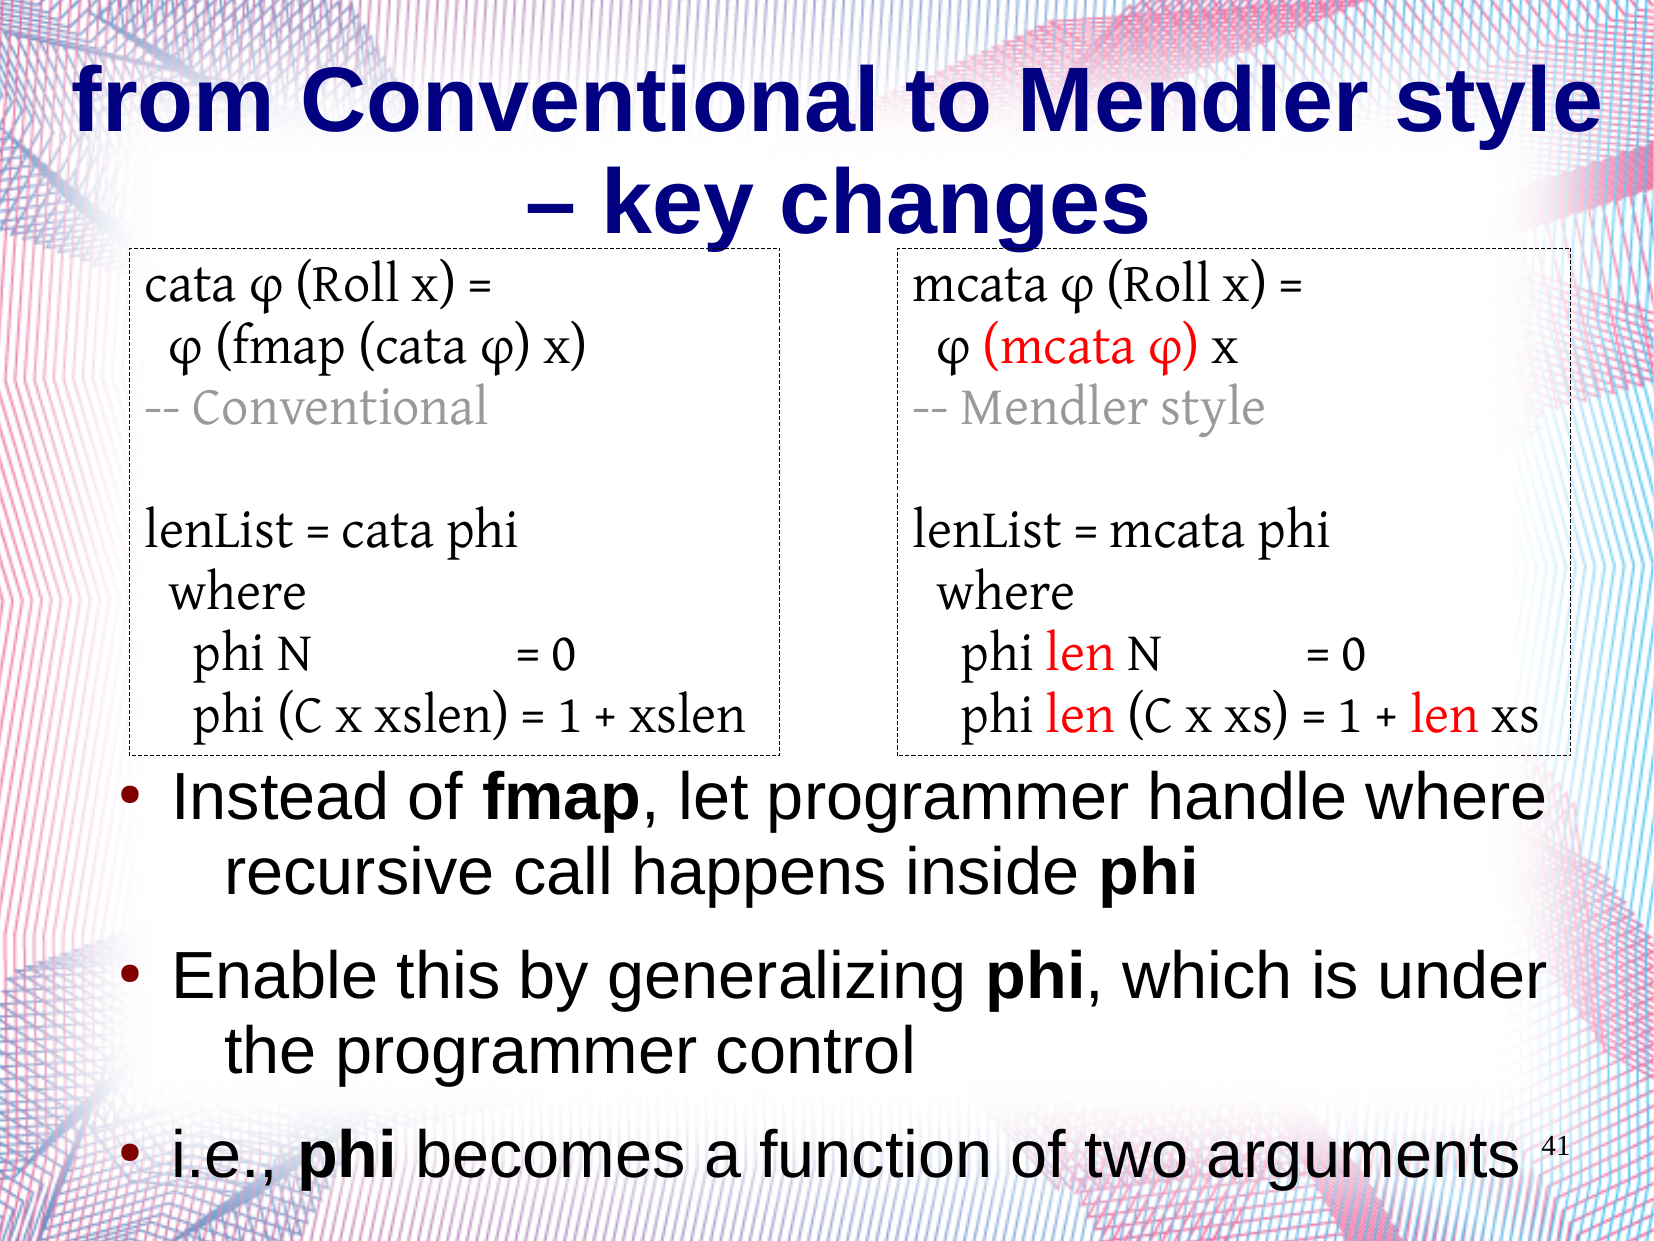

# from Conventional to Mendler style – key changes
cata φ (Roll x) =
 φ (fmap (cata φ) x)
-- Conventional
lenList = cata phi
 where
 phi N = 0
 phi (C x xslen) = 1 + xslen
mcata φ (Roll x) =
 φ (mcata φ) x
-- Mendler style
lenList = mcata phi
 where
 phi len N = 0
 phi len (C x xs) = 1 + len xs
Instead of fmap, let programmer handle where recursive call happens inside phi
Enable this by generalizing phi, which is under the programmer control
i.e., phi becomes a function of two arguments
41